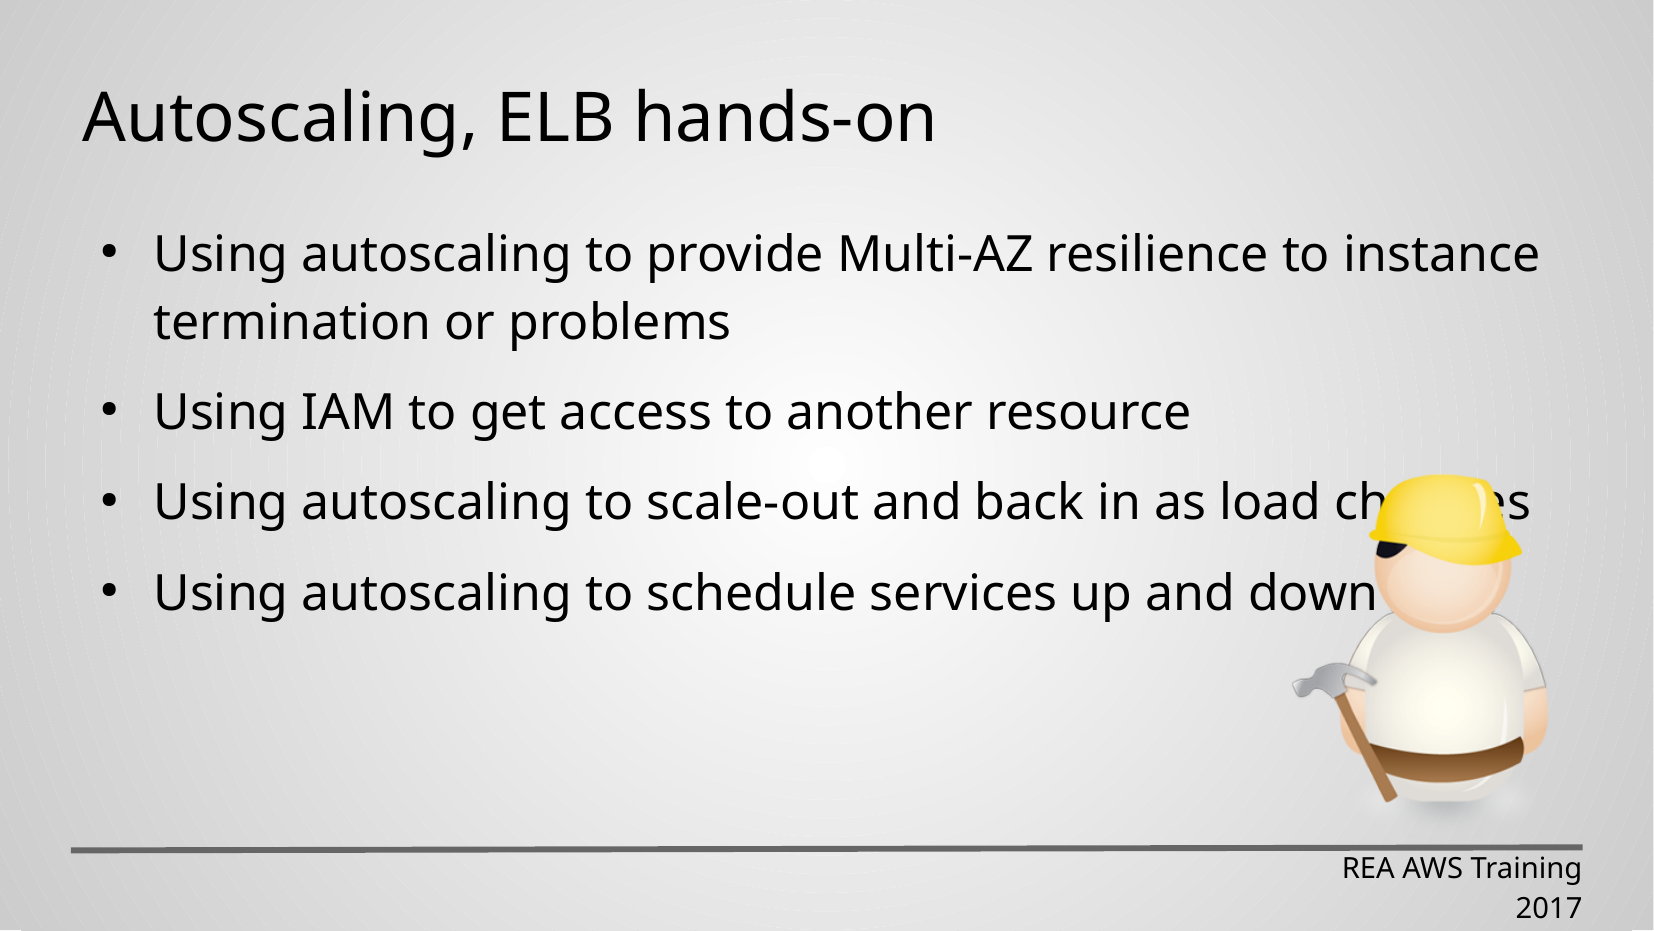

# Autoscaling, ELB hands-on
Using autoscaling to provide Multi-AZ resilience to instance termination or problems
Using IAM to get access to another resource
Using autoscaling to scale-out and back in as load changes
Using autoscaling to schedule services up and down